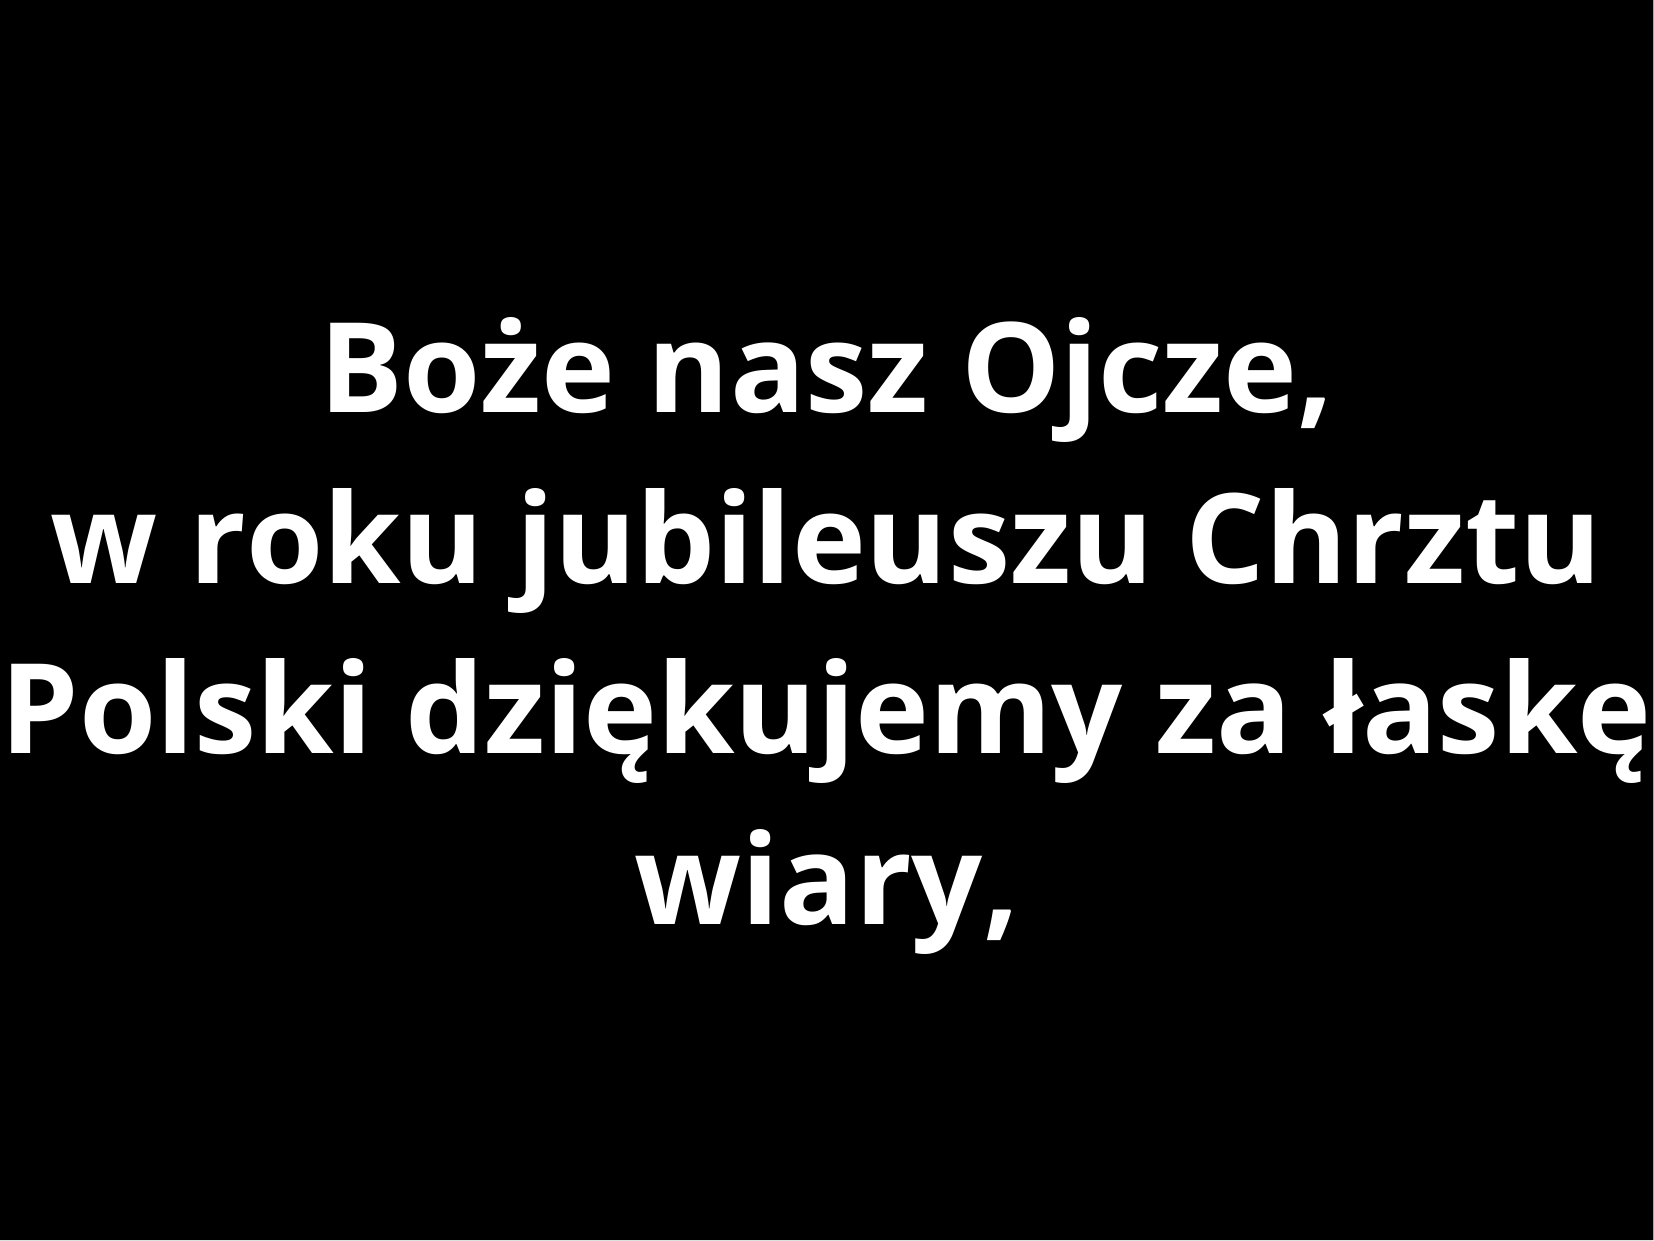

# Boże nasz Ojcze, w roku jubileuszu Chrztu Polski dziękujemy za łaskę wiary,